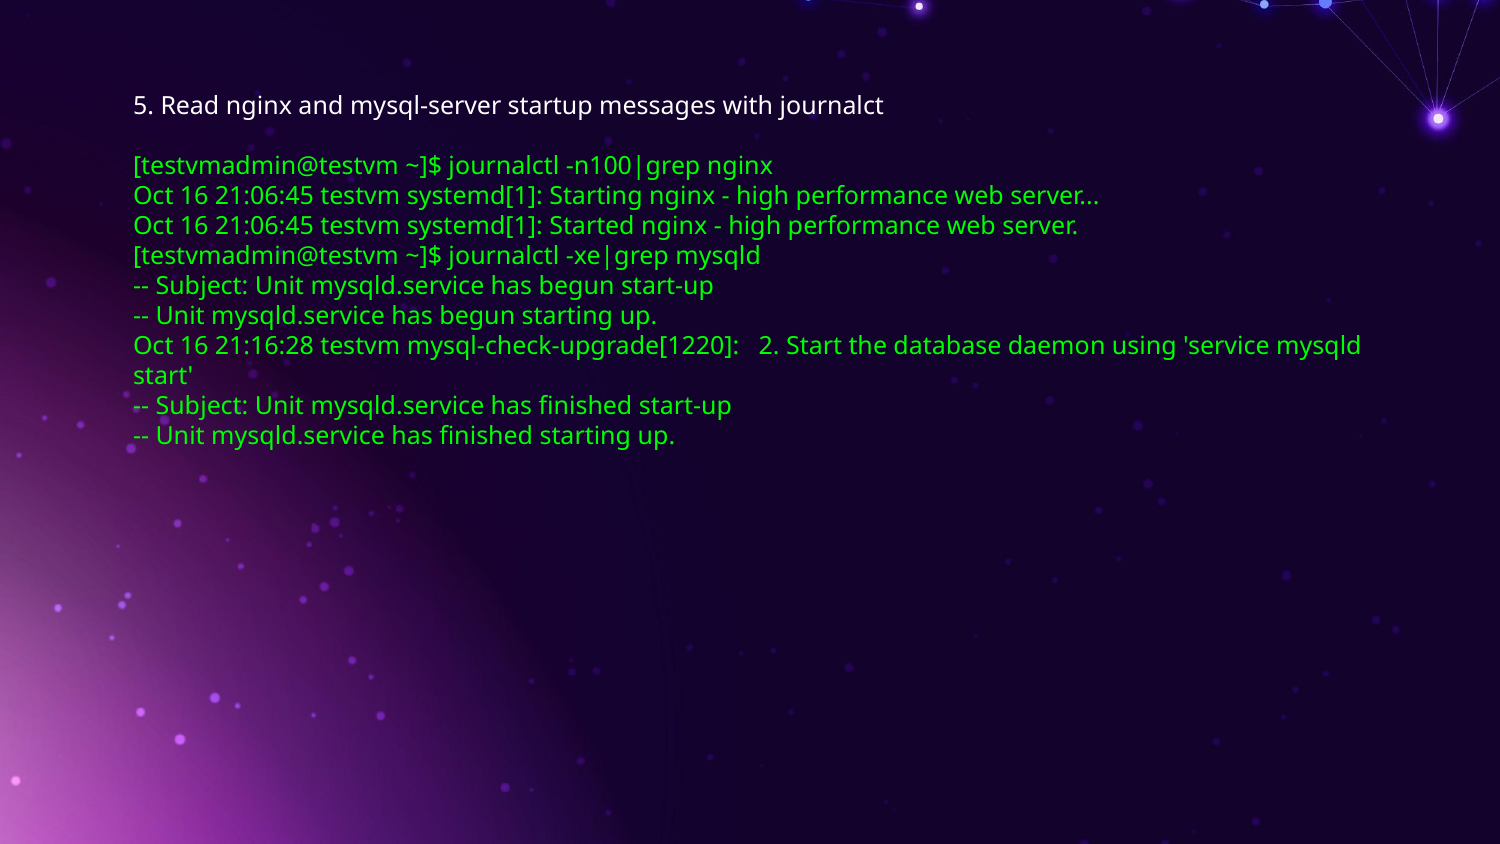

# 5. Read nginx and mysql-server startup messages with journalct
[testvmadmin@testvm ~]$ journalctl -n100|grep nginx
Oct 16 21:06:45 testvm systemd[1]: Starting nginx - high performance web server...
Oct 16 21:06:45 testvm systemd[1]: Started nginx - high performance web server.
[testvmadmin@testvm ~]$ journalctl -xe|grep mysqld
-- Subject: Unit mysqld.service has begun start-up
-- Unit mysqld.service has begun starting up.
Oct 16 21:16:28 testvm mysql-check-upgrade[1220]: 2. Start the database daemon using 'service mysqld start'
-- Subject: Unit mysqld.service has finished start-up
-- Unit mysqld.service has finished starting up.